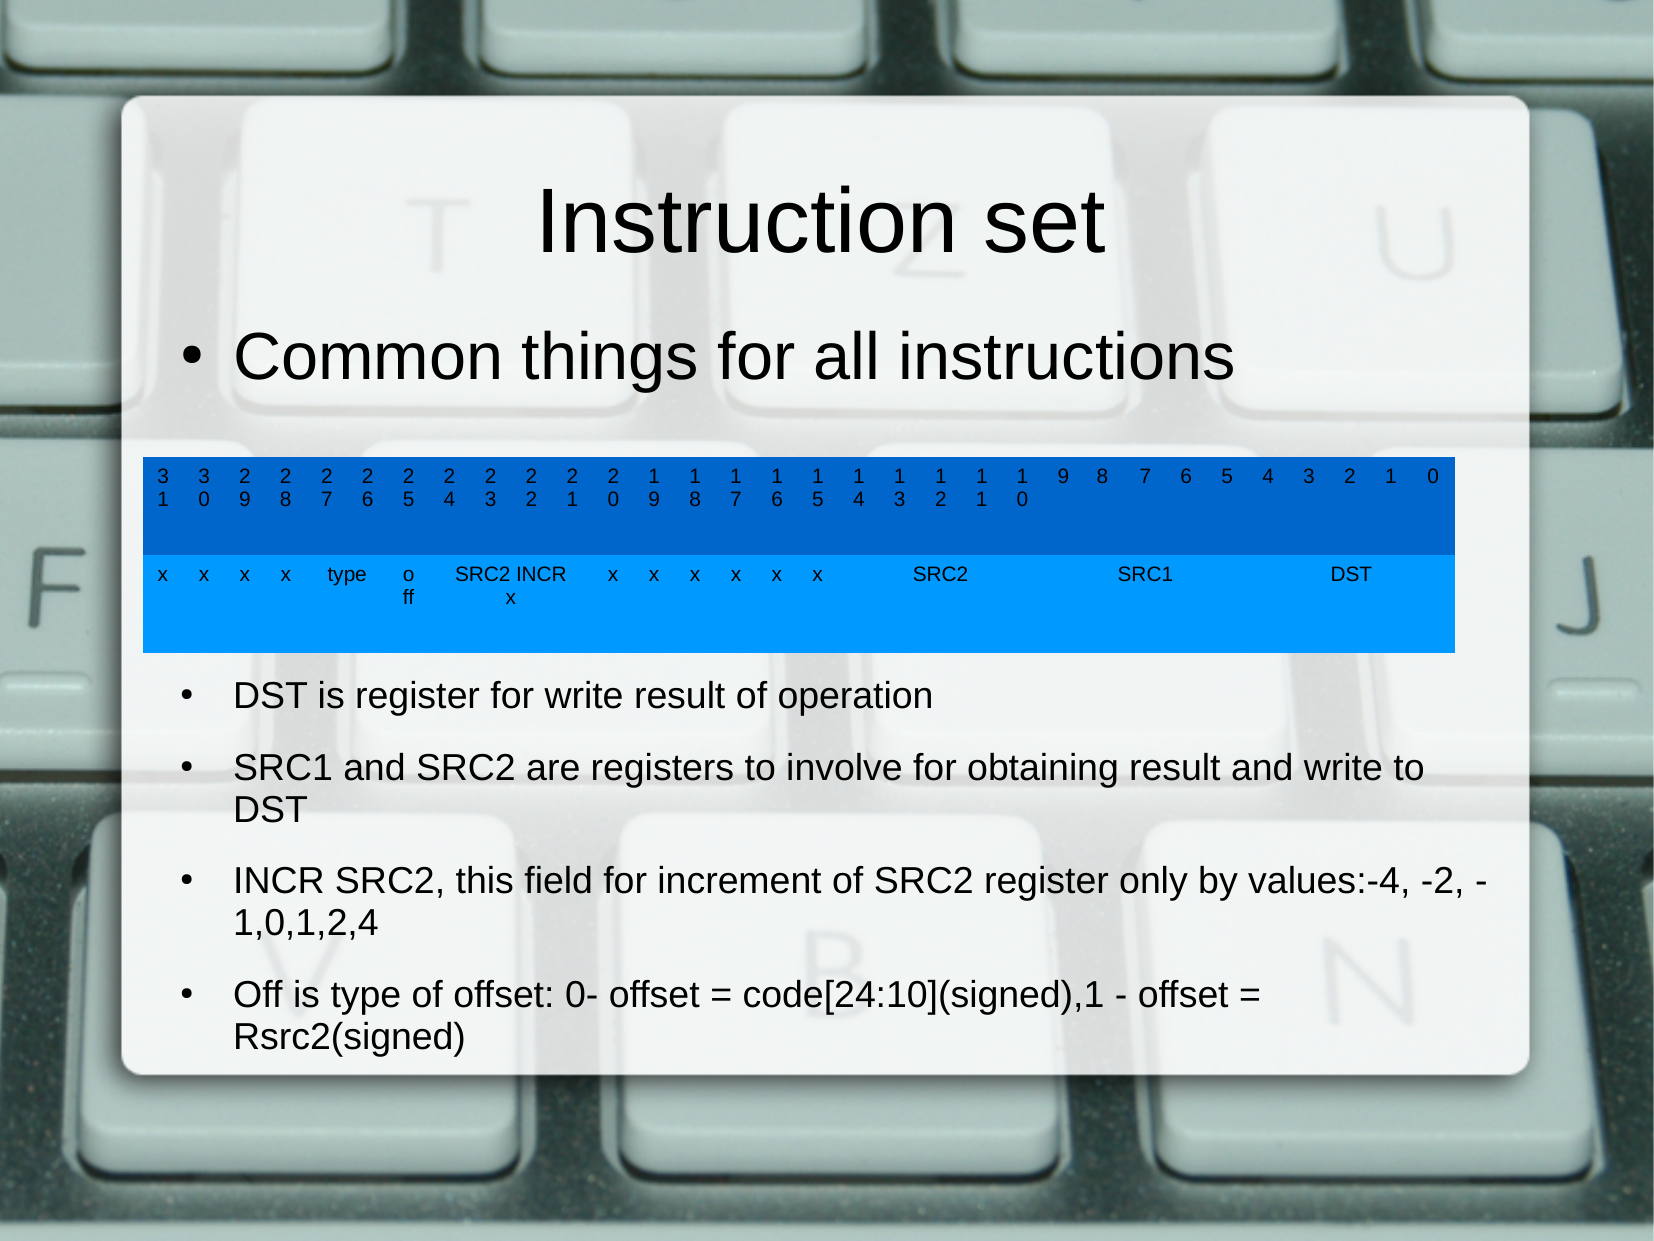

# Instruction set
Common things for all instructions
| 31 | 30 | 29 | 28 | 27 | 26 | 25 | 24 | 23 | 22 | 21 | 20 | 19 | 18 | 17 | 16 | 15 | 14 | 13 | 12 | 11 | 10 | 9 | 8 | 7 | 6 | 5 | 4 | 3 | 2 | 1 | 0 |
| --- | --- | --- | --- | --- | --- | --- | --- | --- | --- | --- | --- | --- | --- | --- | --- | --- | --- | --- | --- | --- | --- | --- | --- | --- | --- | --- | --- | --- | --- | --- | --- |
| x | x | x | x | type | | off | SRC2 INCR x | | | | x | x | x | x | x | x | SRC2 | | | | | SRC1 | | | | | DST | | | | |
DST is register for write result of operation
SRC1 and SRC2 are registers to involve for obtaining result and write to DST
INCR SRC2, this field for increment of SRC2 register only by values:-4, -2, -1,0,1,2,4
Off is type of offset: 0- offset = code[24:10](signed),1 - offset = Rsrc2(signed)